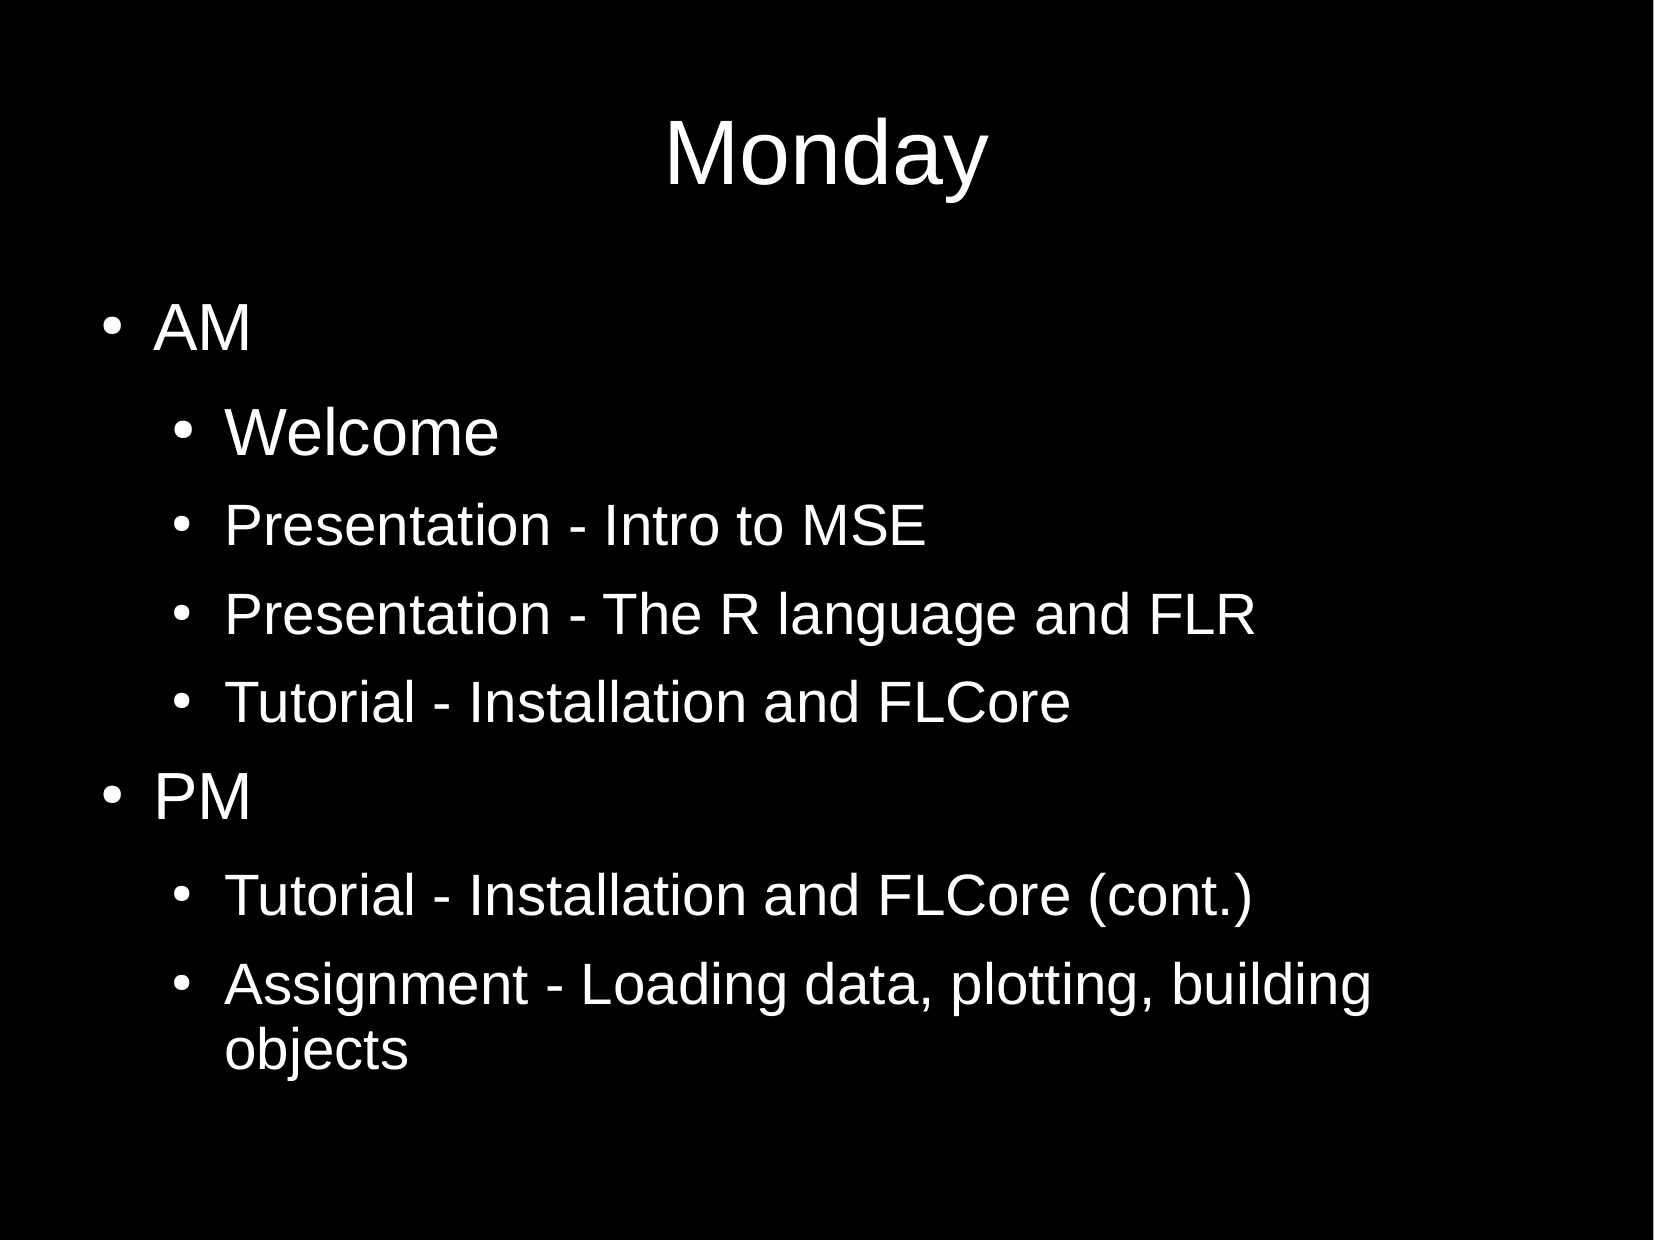

# Monday
AM
Welcome
Presentation - Intro to MSE
Presentation - The R language and FLR
Tutorial - Installation and FLCore
PM
Tutorial - Installation and FLCore (cont.)
Assignment - Loading data, plotting, building objects